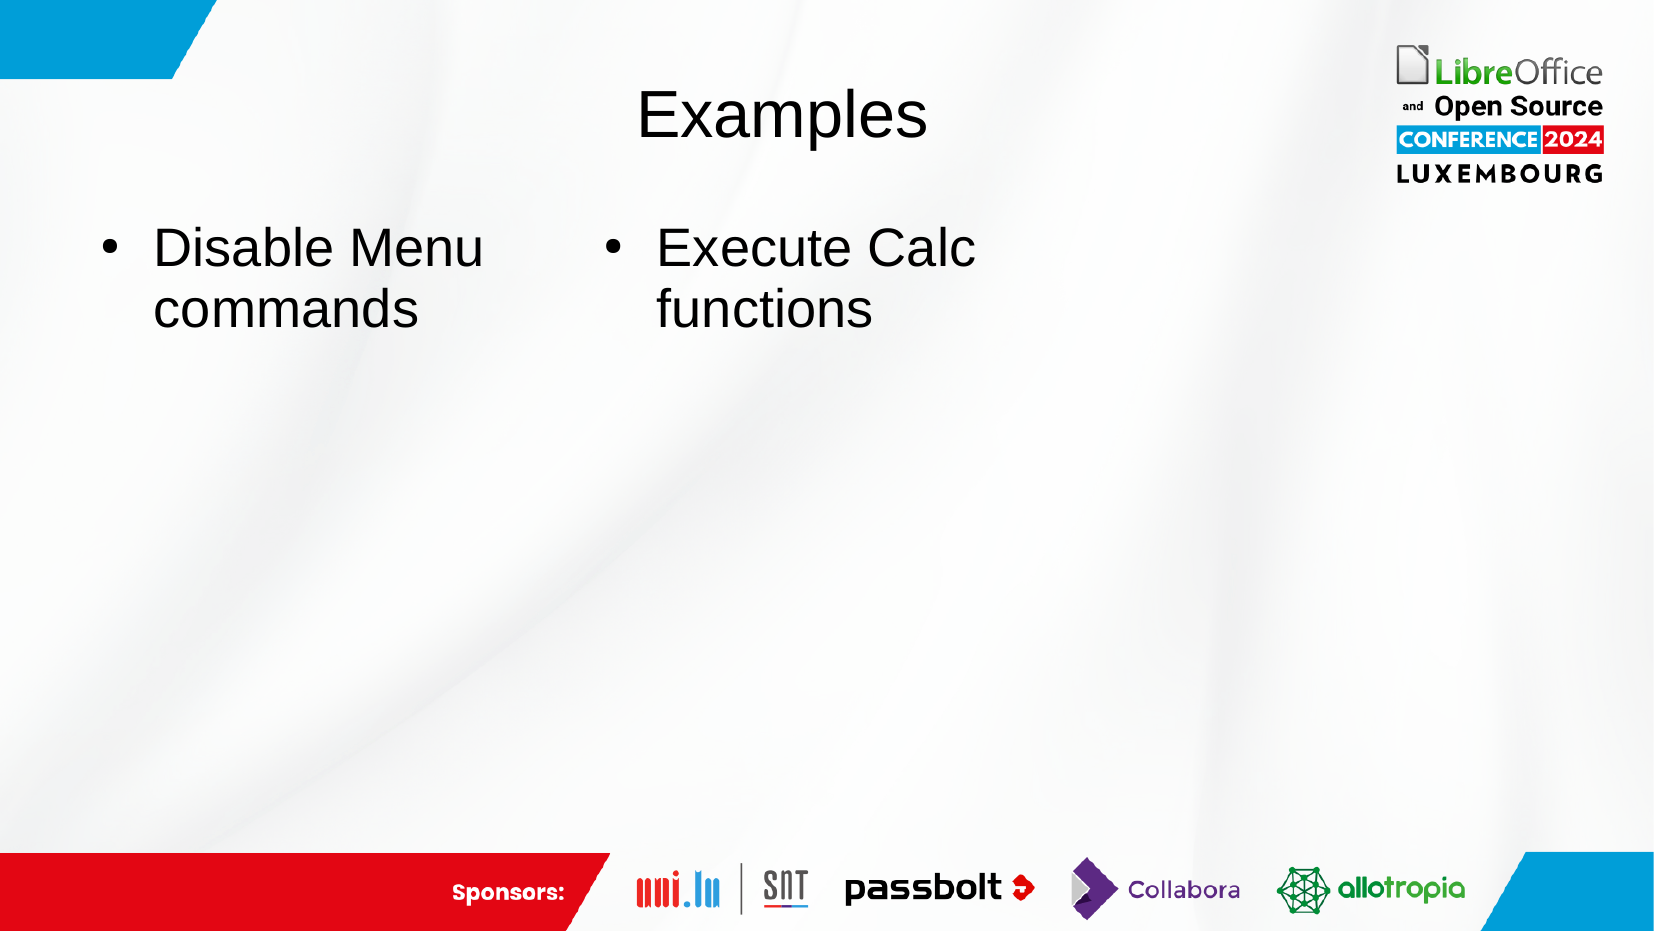

# Examples
Disable Menu commands
Execute Calc functions